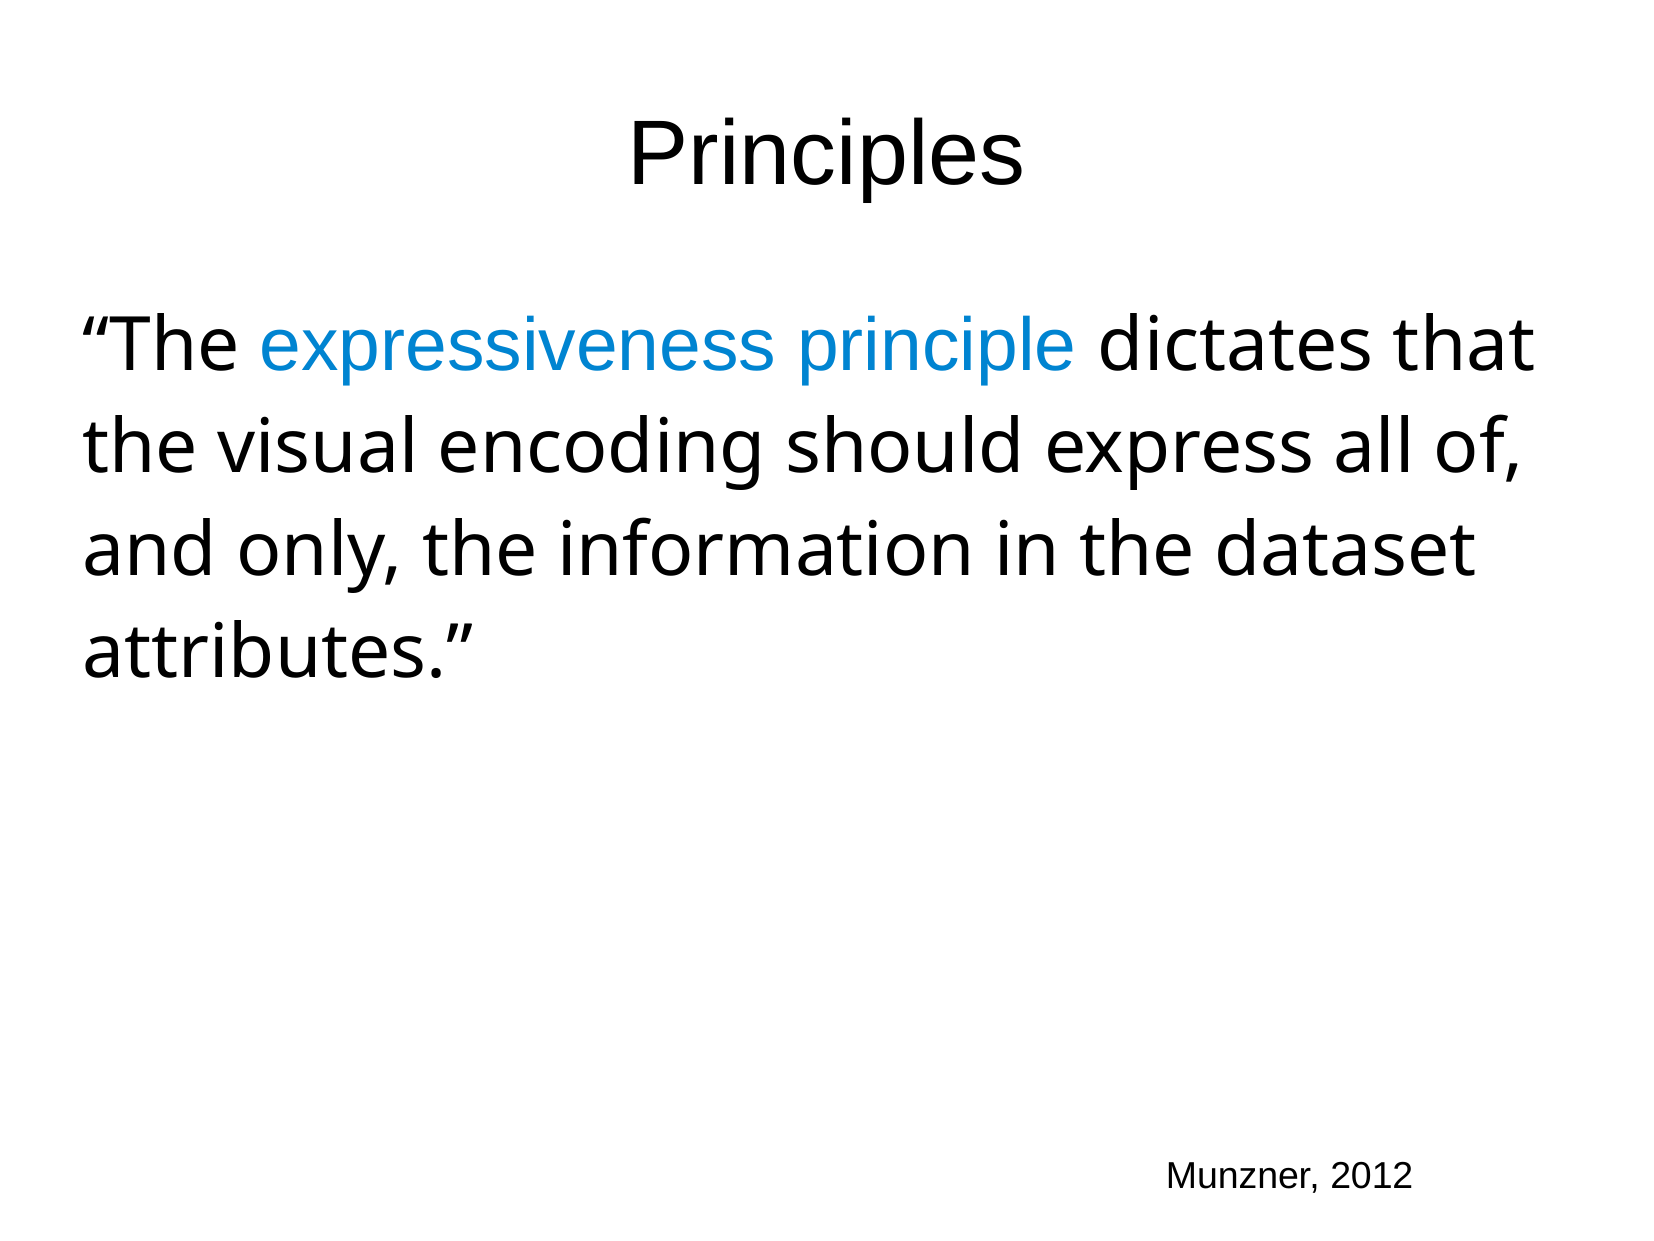

# Principles
“The expressiveness principle dictates that the visual encoding should express all of, and only, the information in the dataset attributes.”
Munzner, 2012